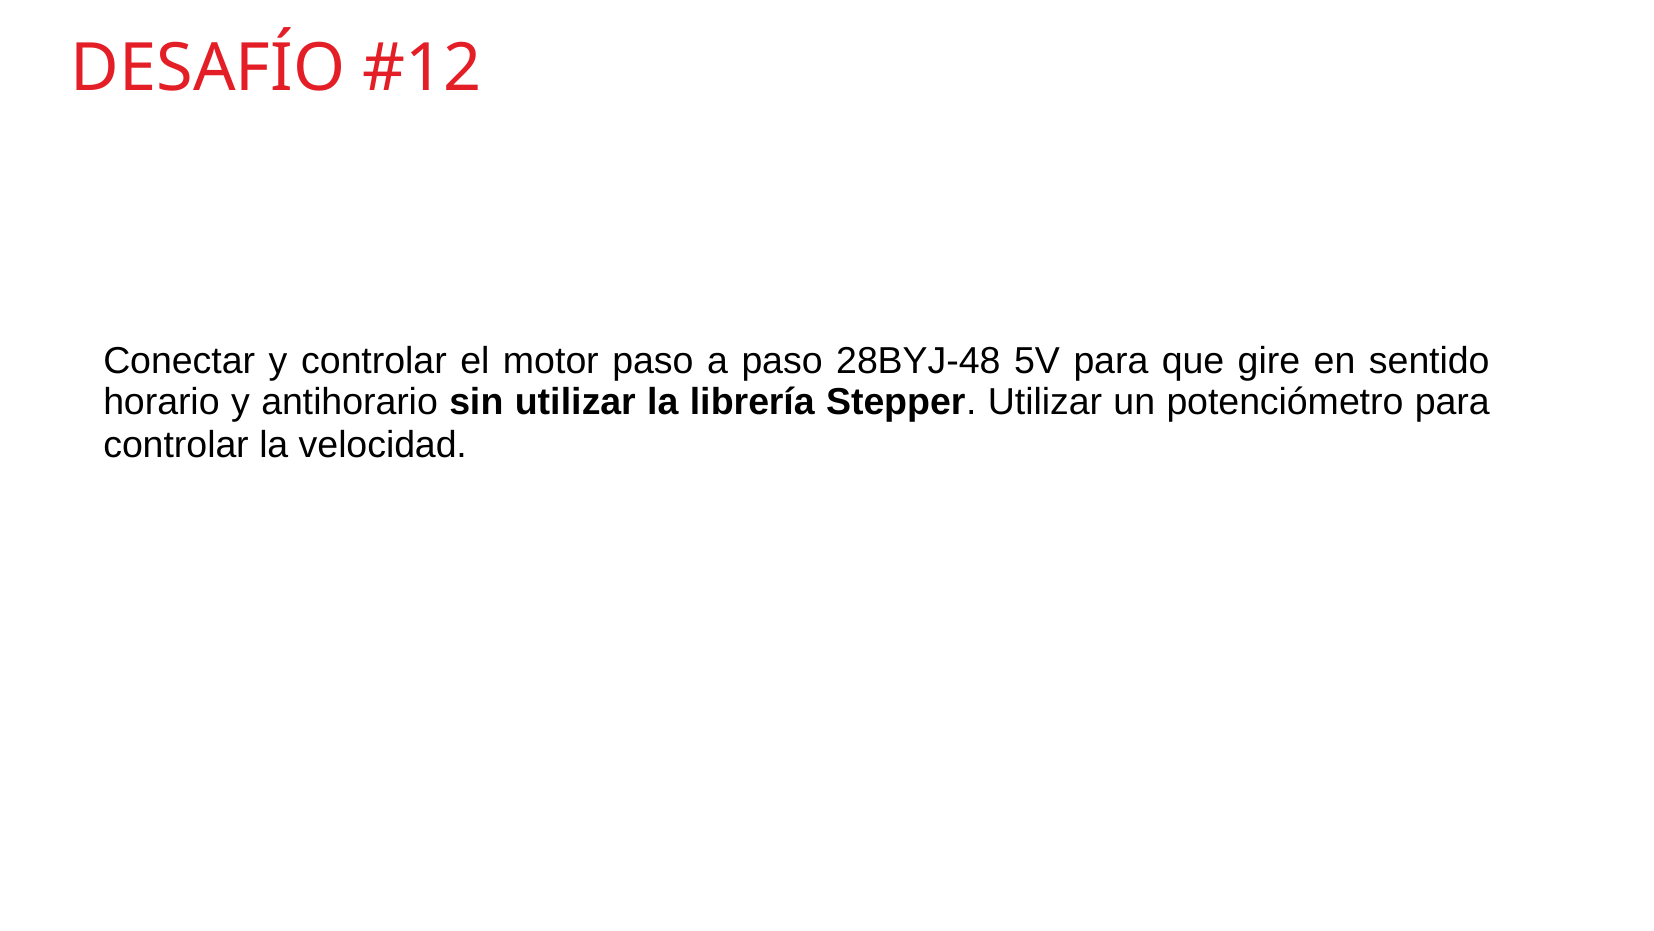

# DESAFÍO #12
Conectar y controlar el motor paso a paso 28BYJ-48 5V para que gire en sentido horario y antihorario sin utilizar la librería Stepper. Utilizar un potenciómetro para controlar la velocidad.